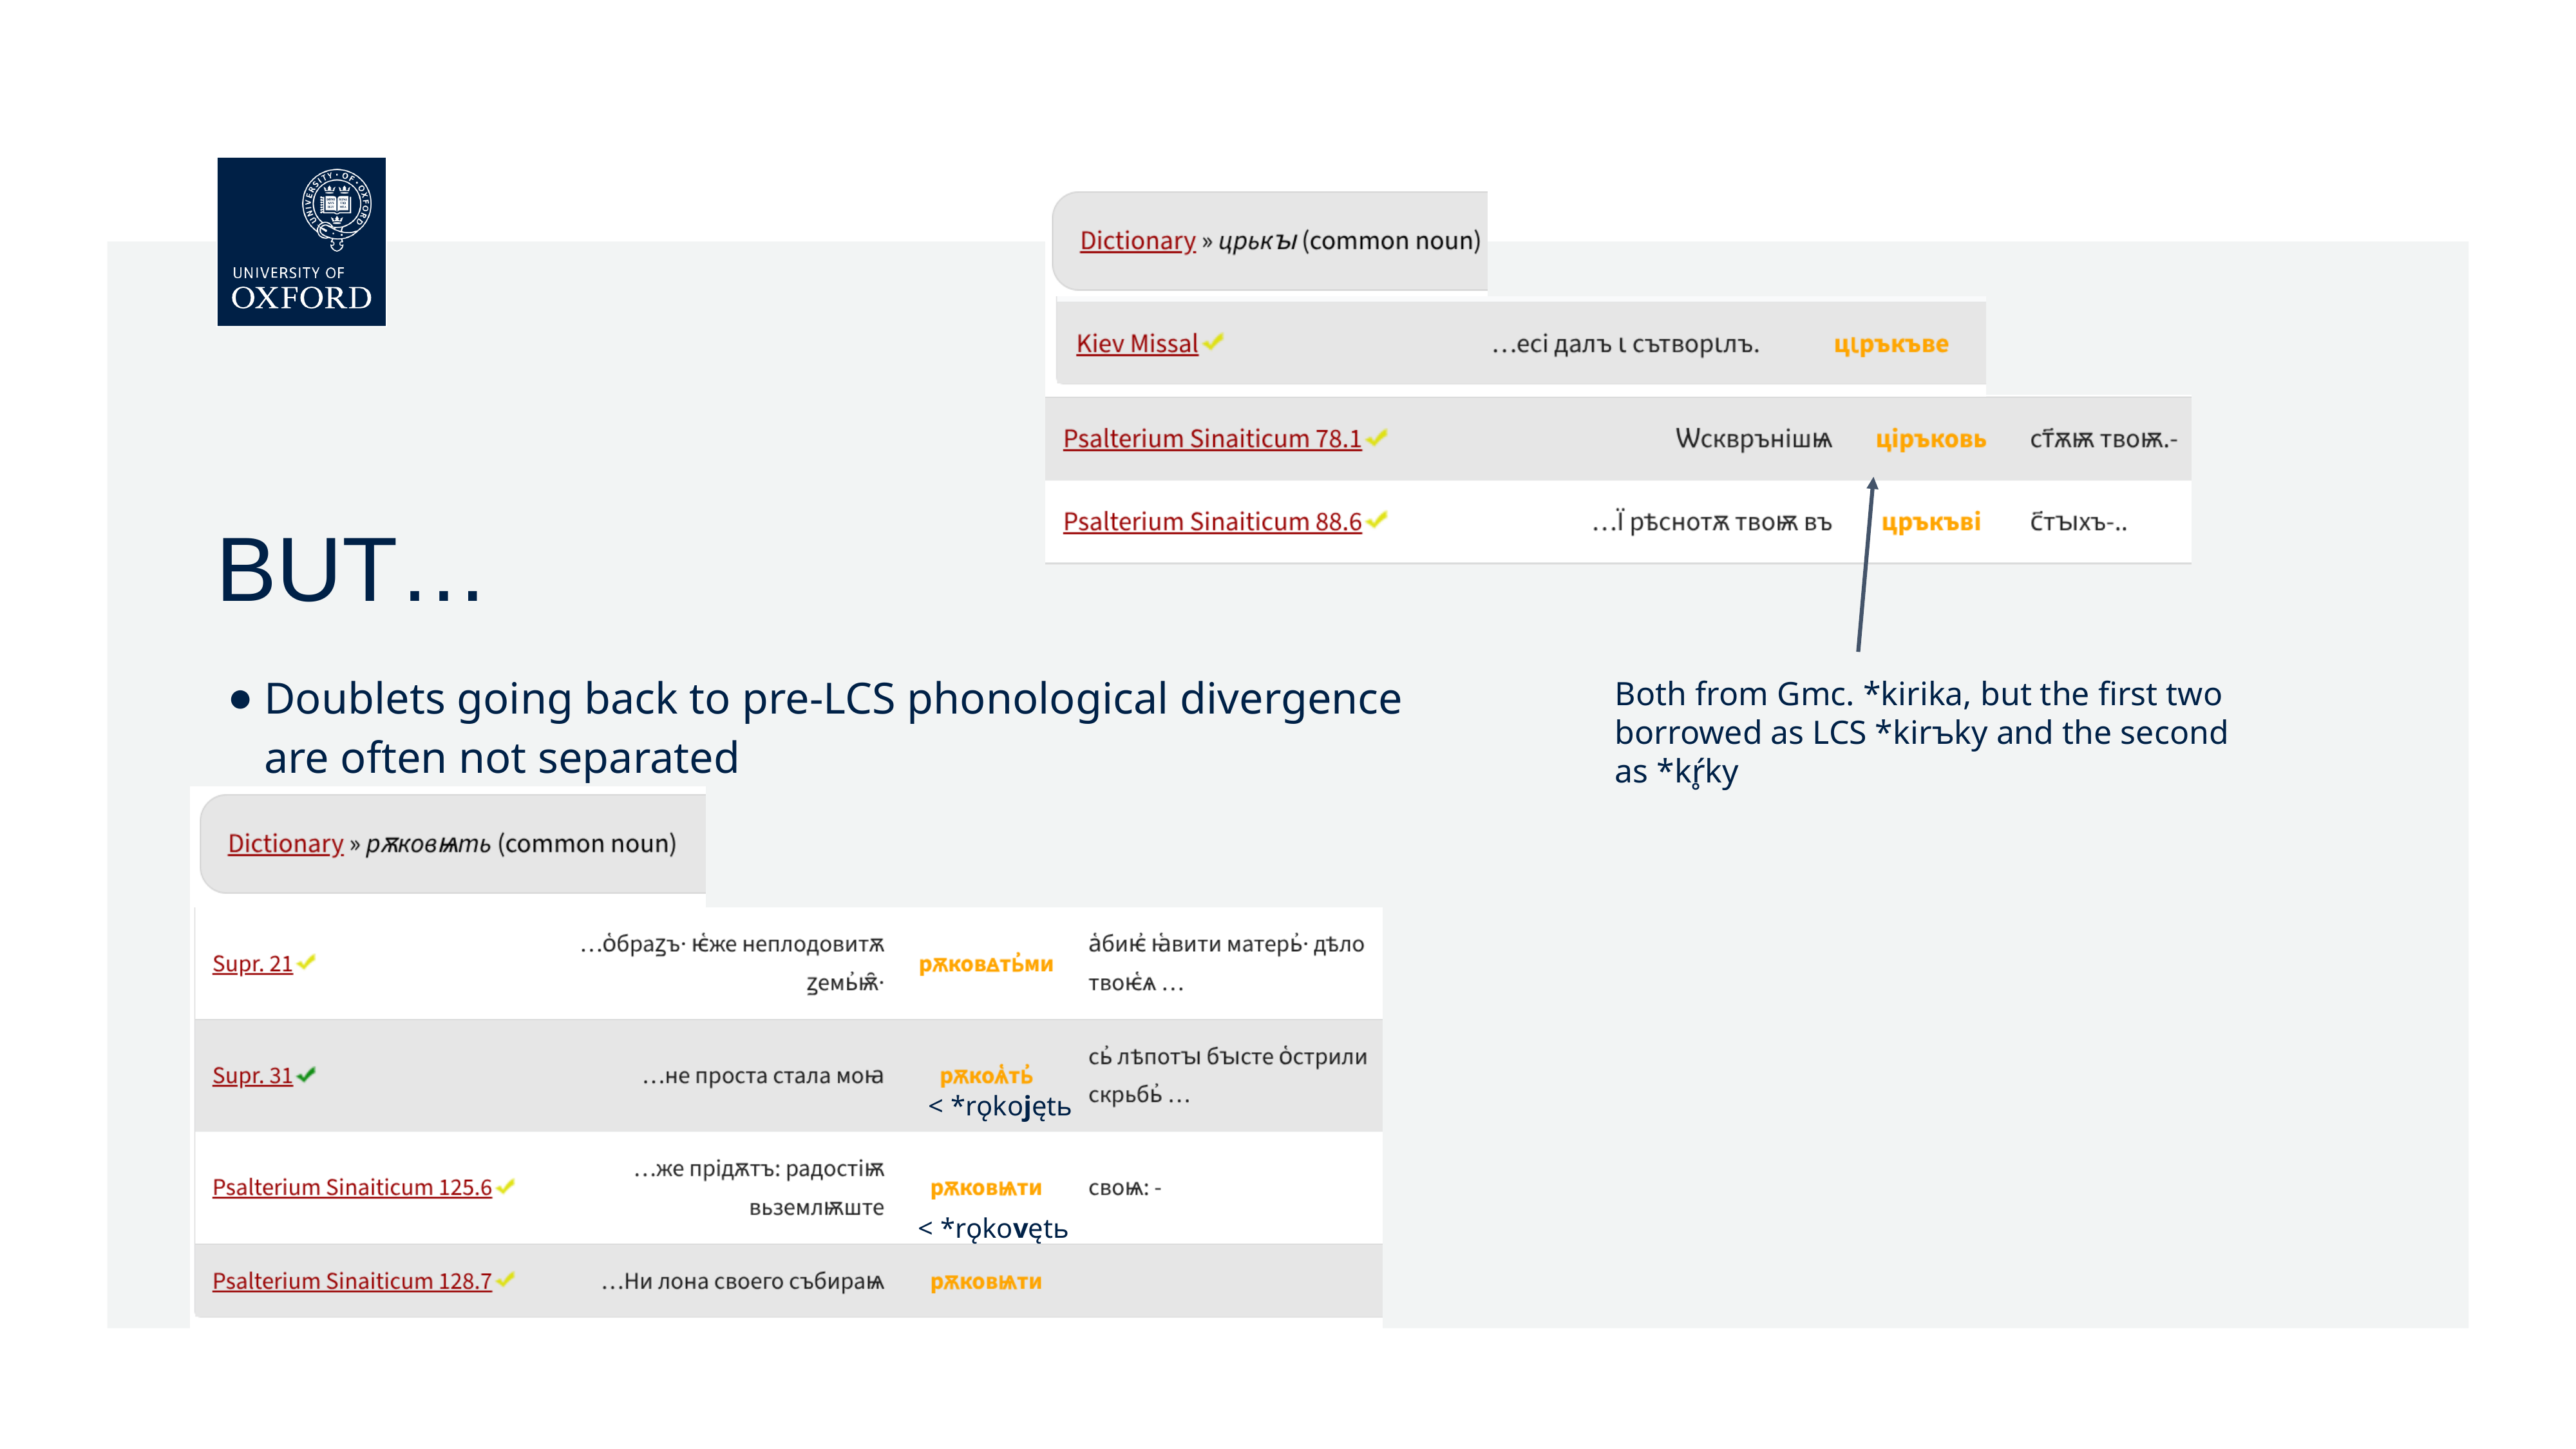

# BUT…
Doublets going back to pre-LCS phonological divergence are often not separated
Both from Gmc. *kirika, but the first two borrowed as LCS *kirъky and the second as *kŕ̥ky
< *rǫkojętь
< *rǫkovętь